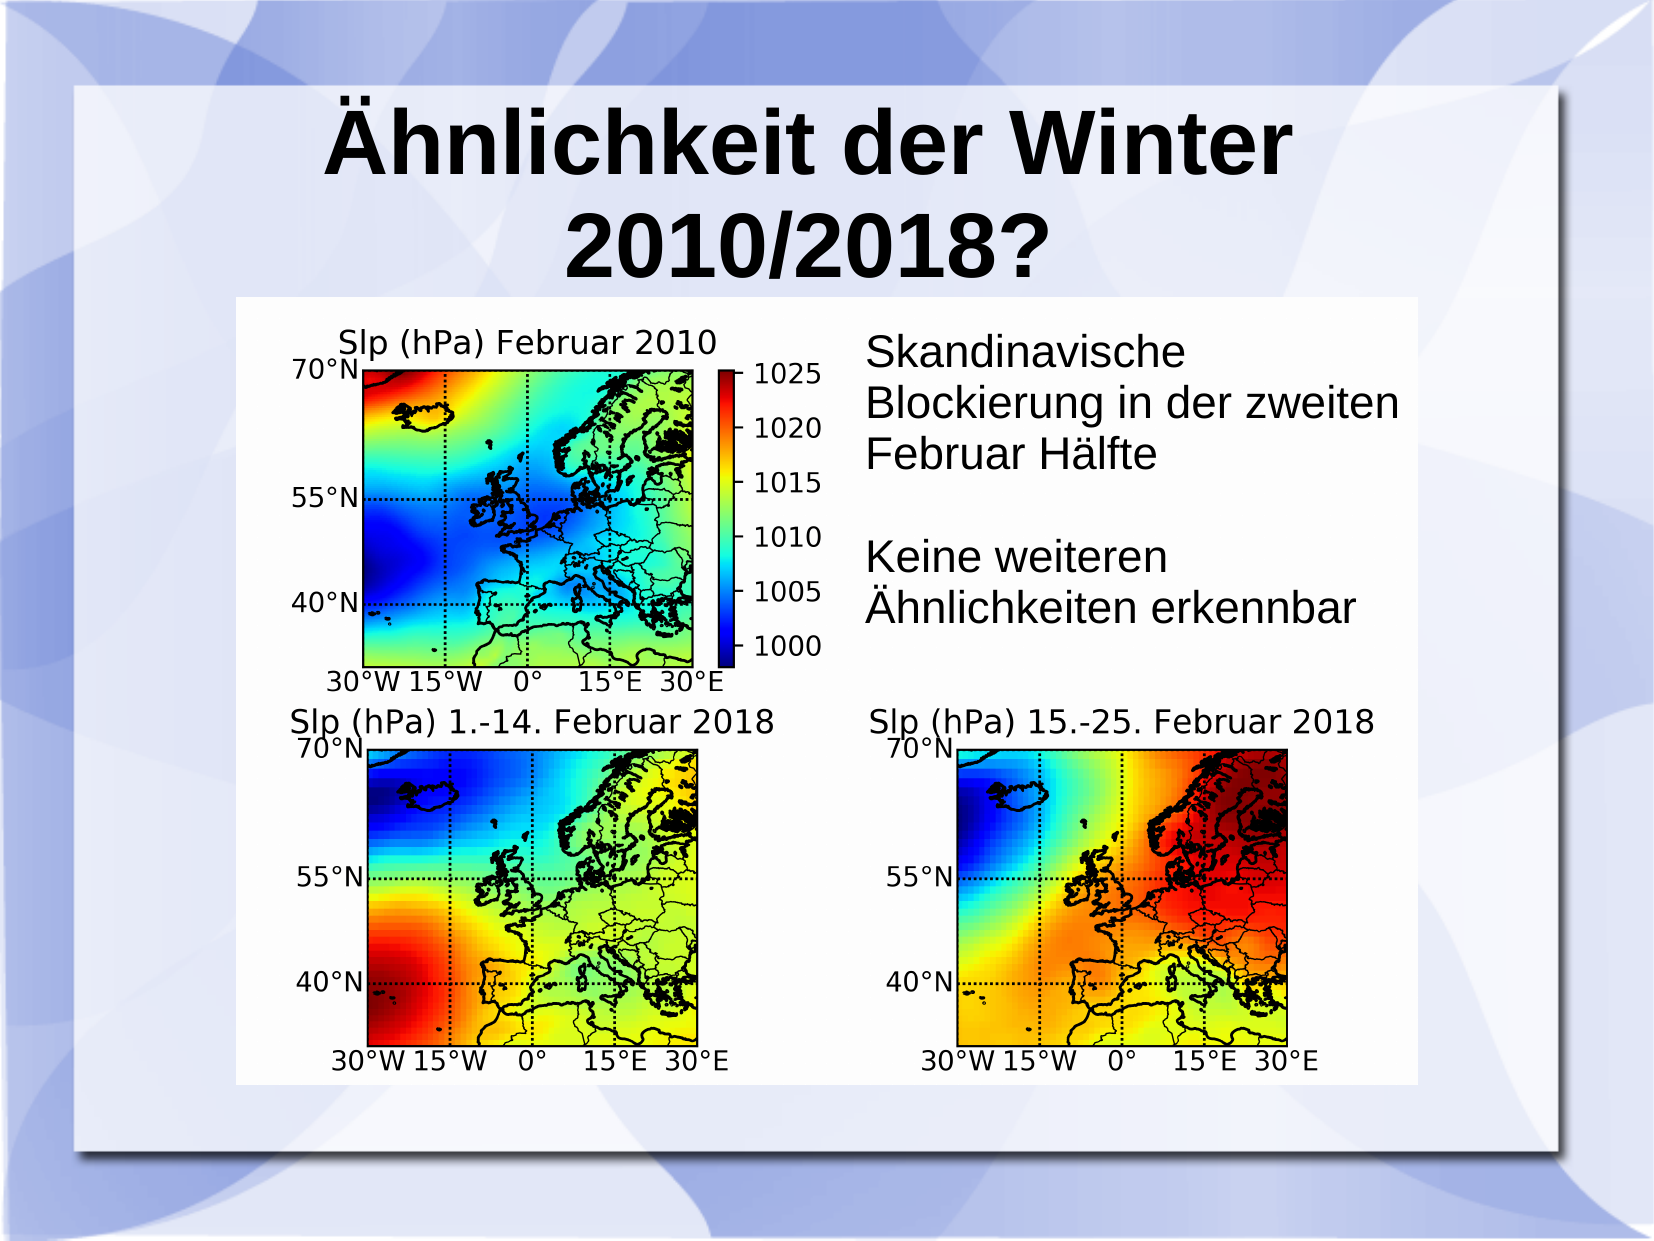

# Ähnlichkeit der Winter 2010/2018?
Skandinavische Blockierung in der zweiten Februar Hälfte
Keine weiteren Ähnlichkeiten erkennbar